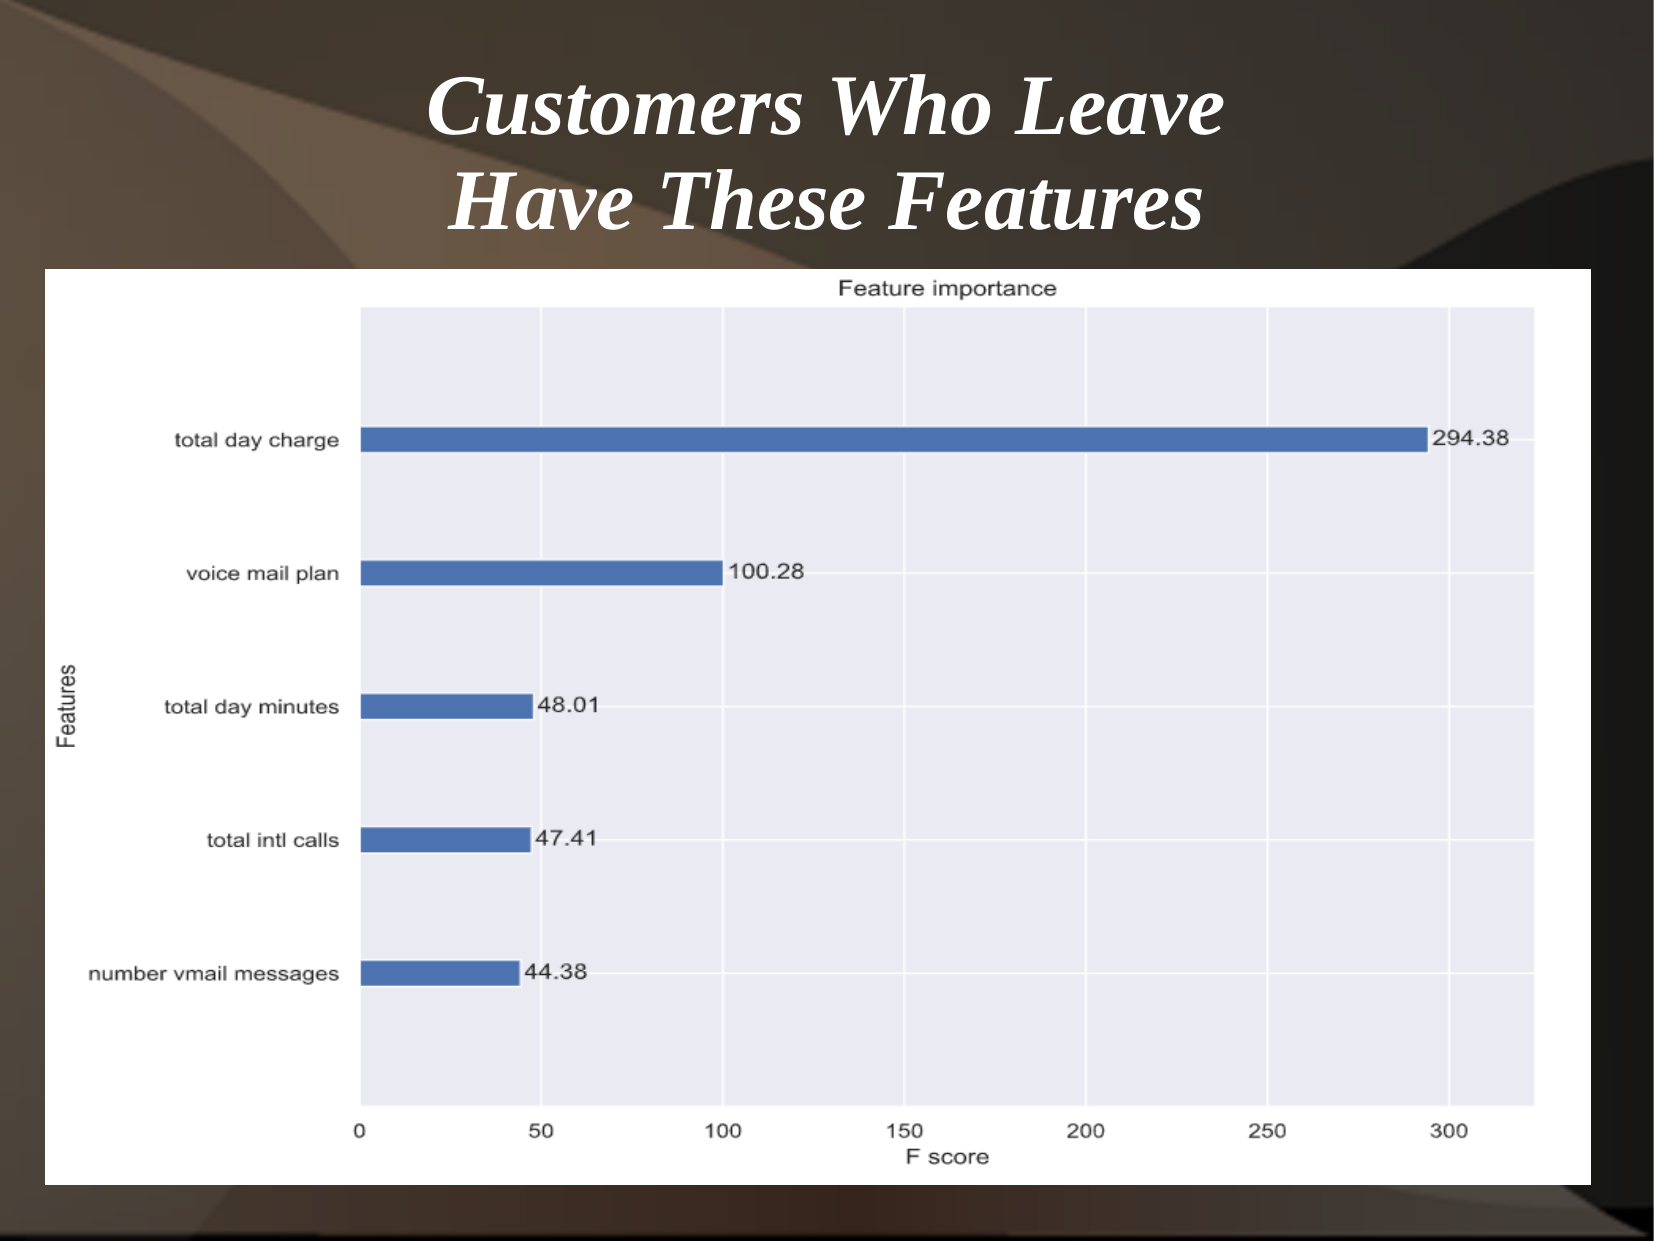

# Customers Who Leave Have These Features